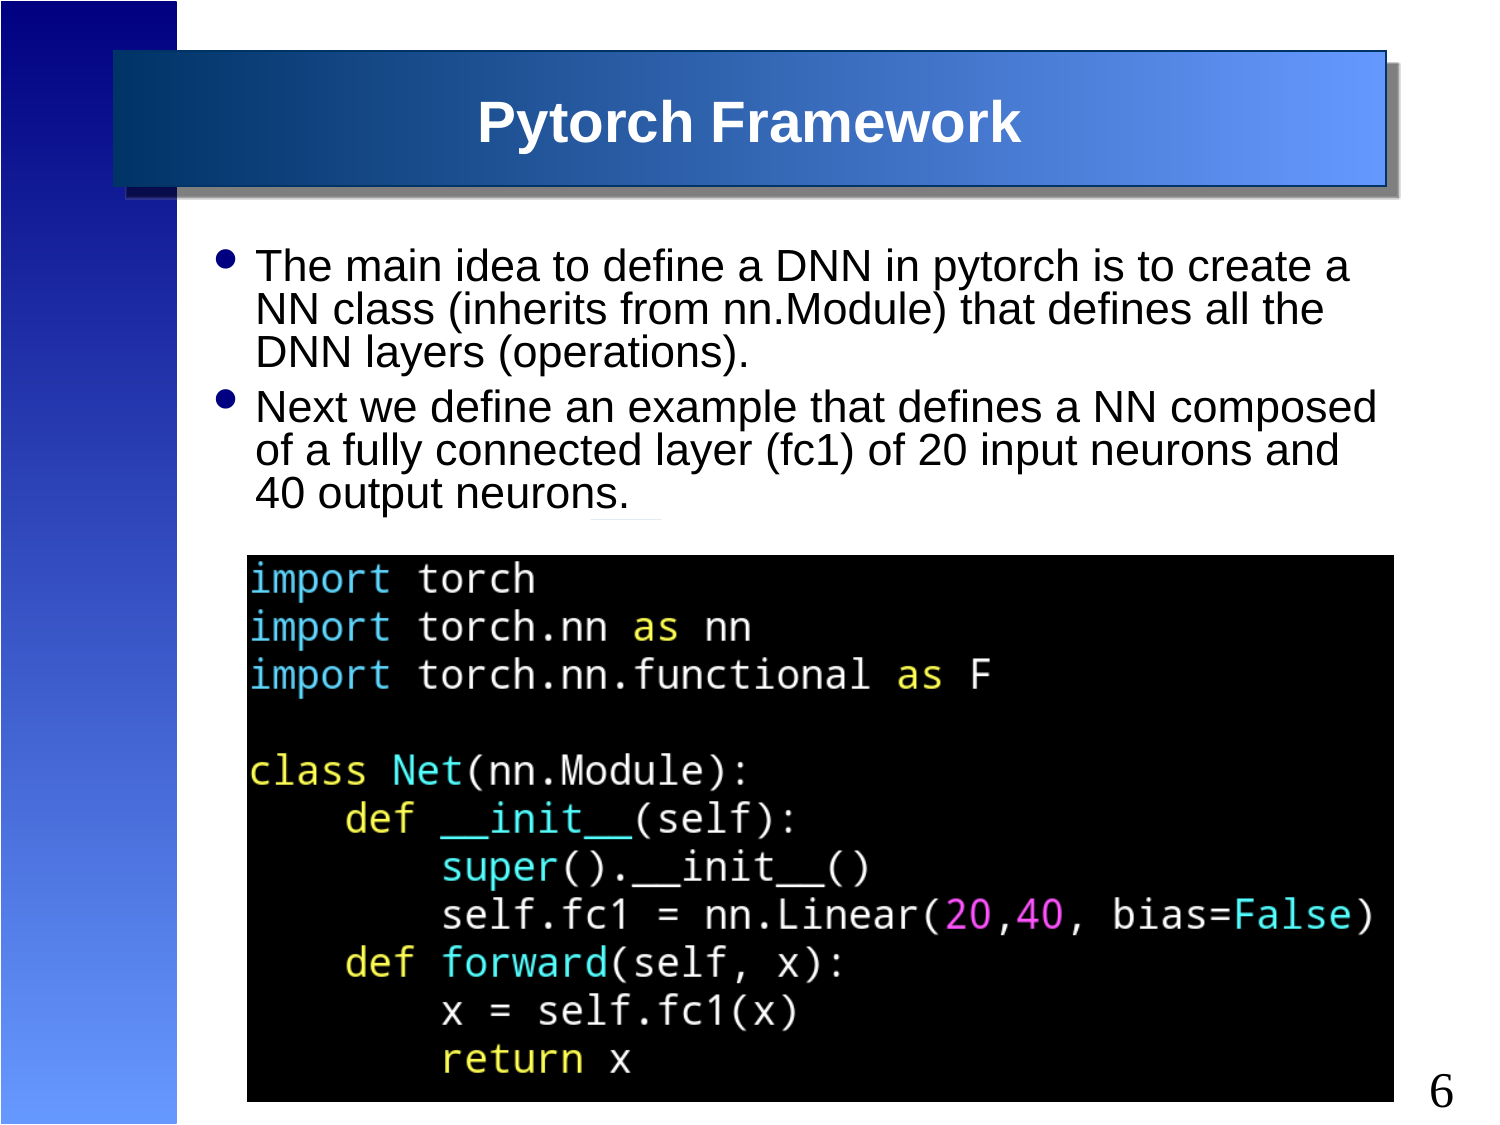

# Pytorch Framework
The main idea to define a DNN in pytorch is to create a NN class (inherits from nn.Module) that defines all the DNN layers (operations).
Next we define an example that defines a NN composed of a fully connected layer (fc1) of 20 input neurons and 40 output neurons.